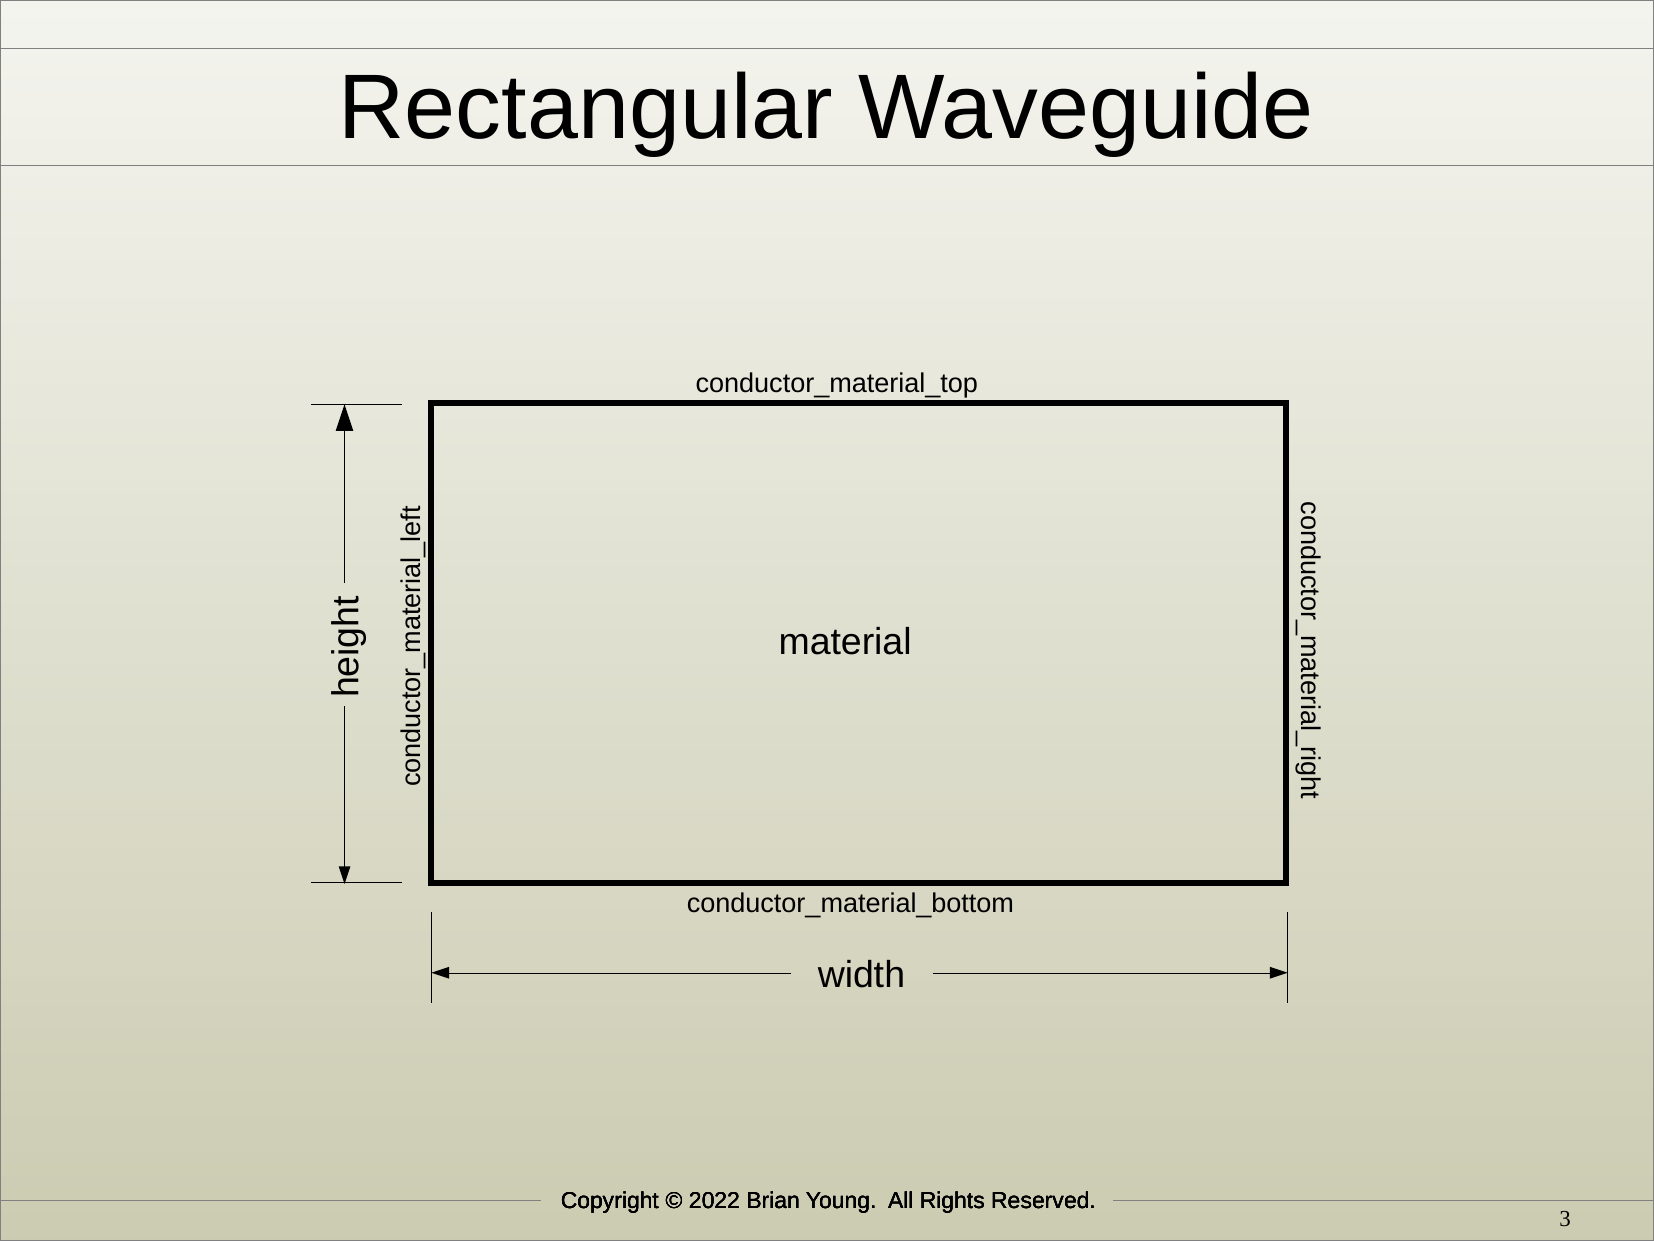

# Rectangular Waveguide
conductor_material_top
conductor_material_left
height
material
conductor_material_right
conductor_material_bottom
width
3